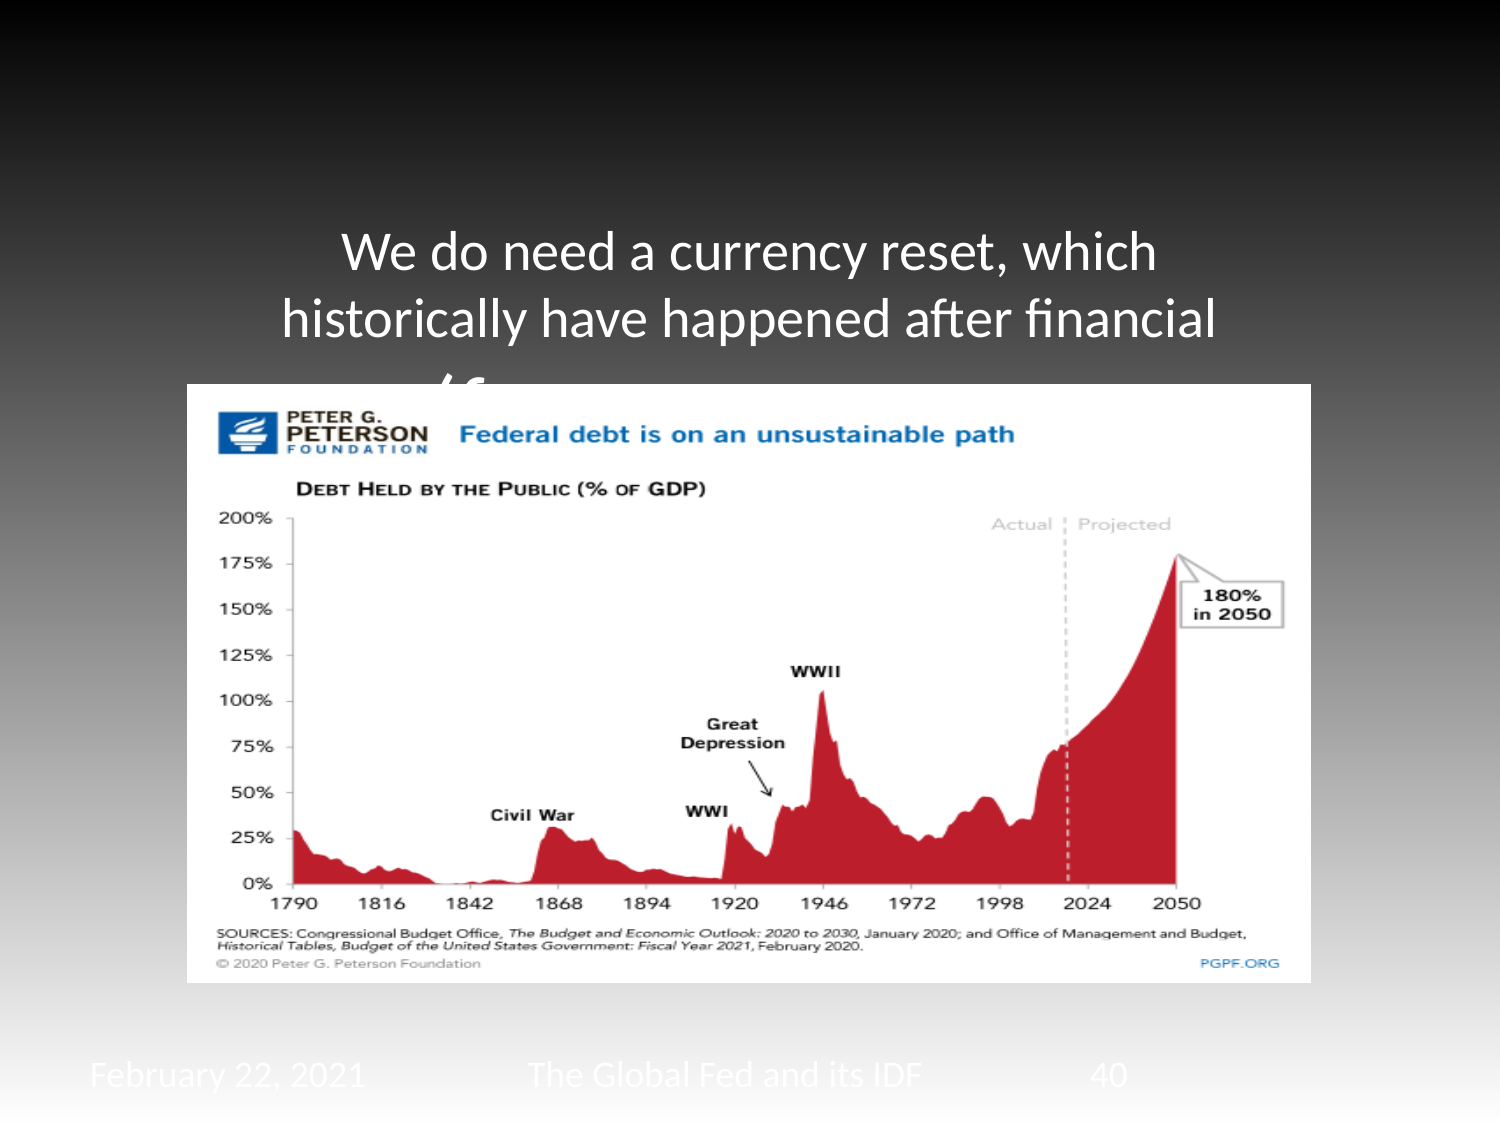

# We do need a currency reset, which historically have happened after financial crises.(fcv: CURRENCY RESET IS TO BE PART OF RESETTING THE MONETARY ARCHITECTURE ITSELF)
February 22, 2021
The Global Fed and its IDF